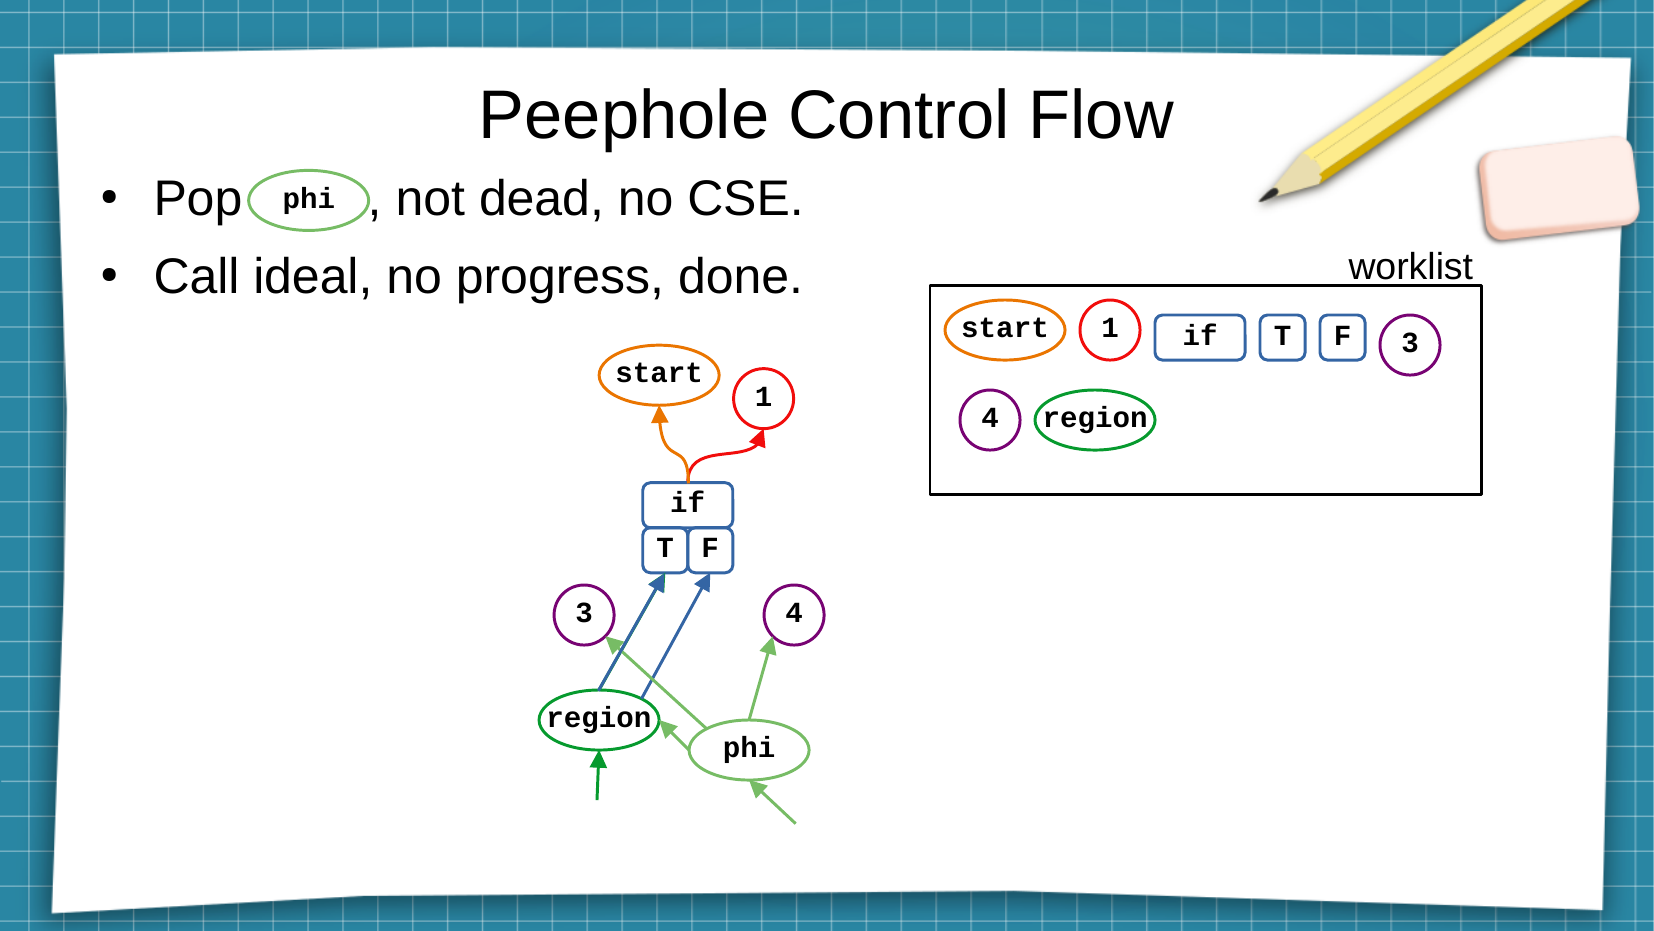

# Peephole Control Flow
Pop , not dead, no CSE.
Call ideal, no progress, done.
phi
worklist
start
1
if
T
F
3
start
1
4
region
if
T
F
3
4
region
phi